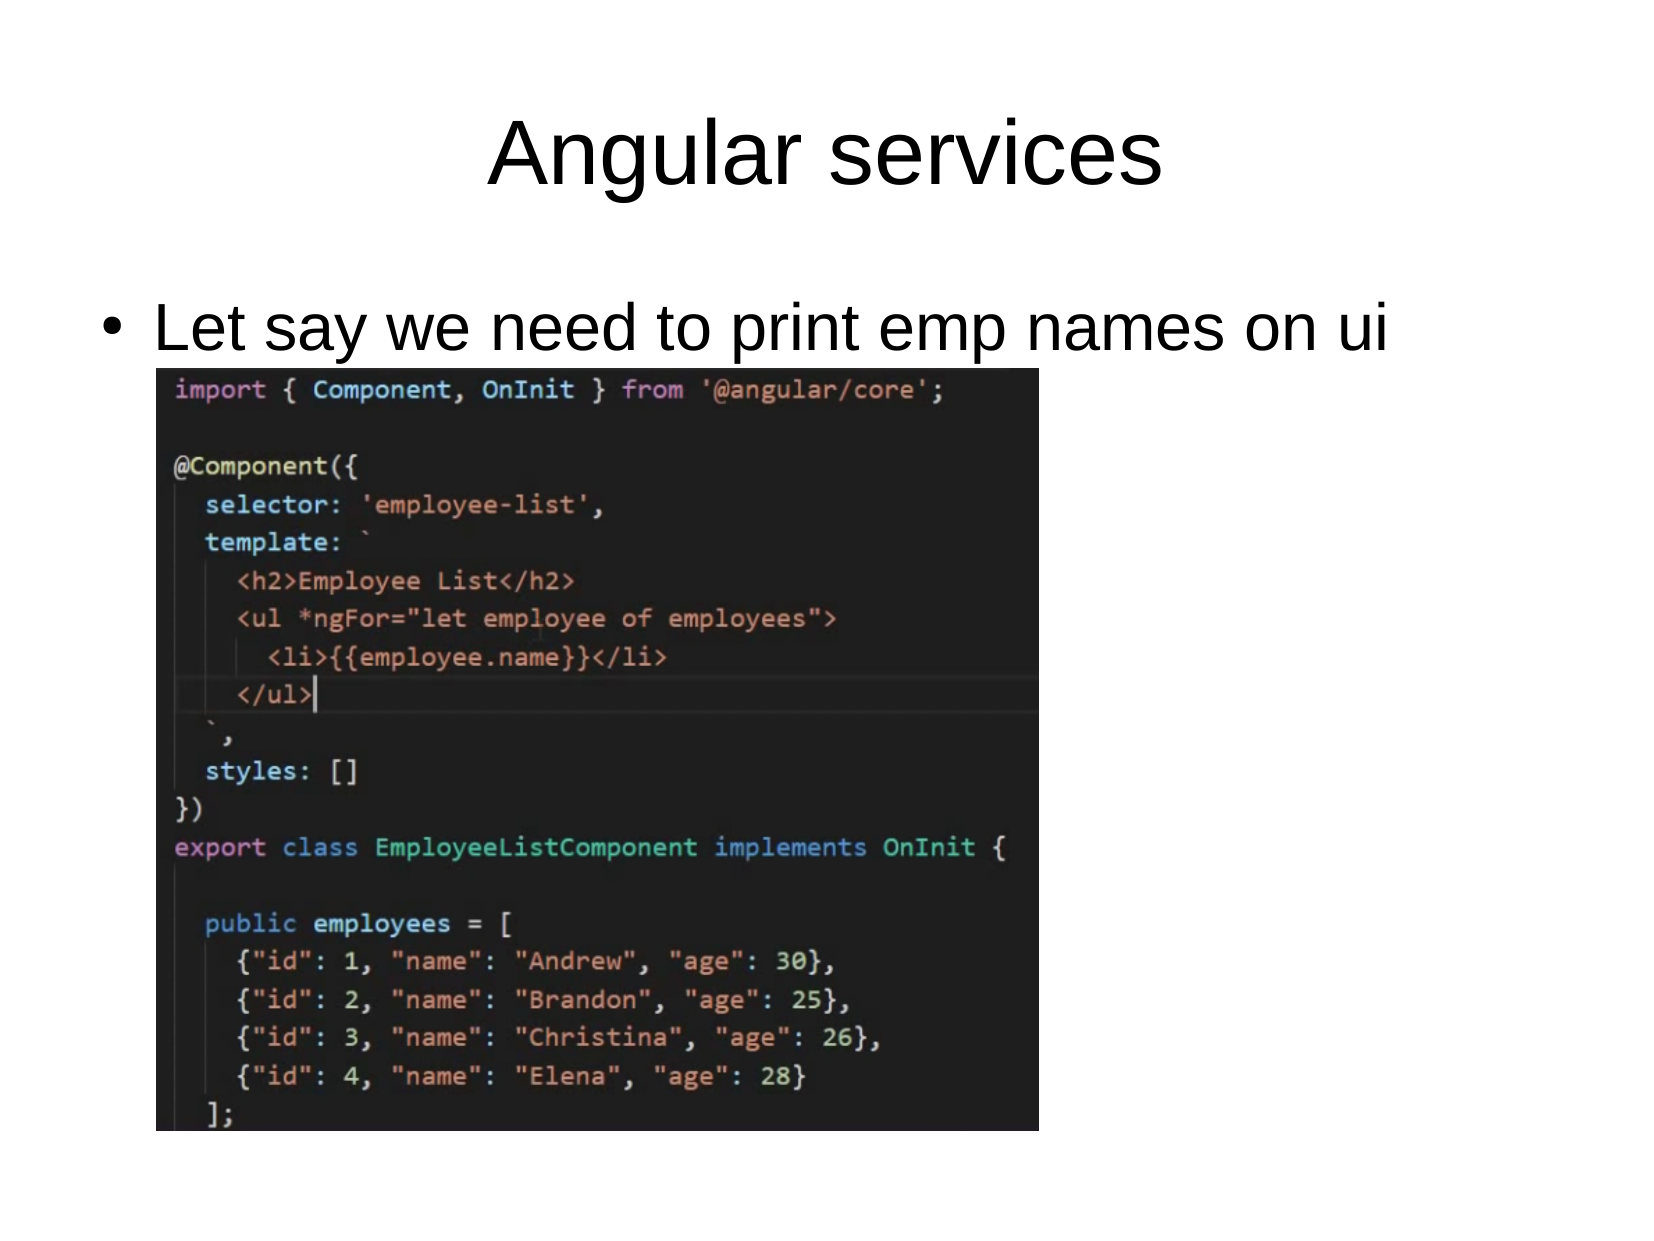

# Angular services
Let say we need to print emp names on ui